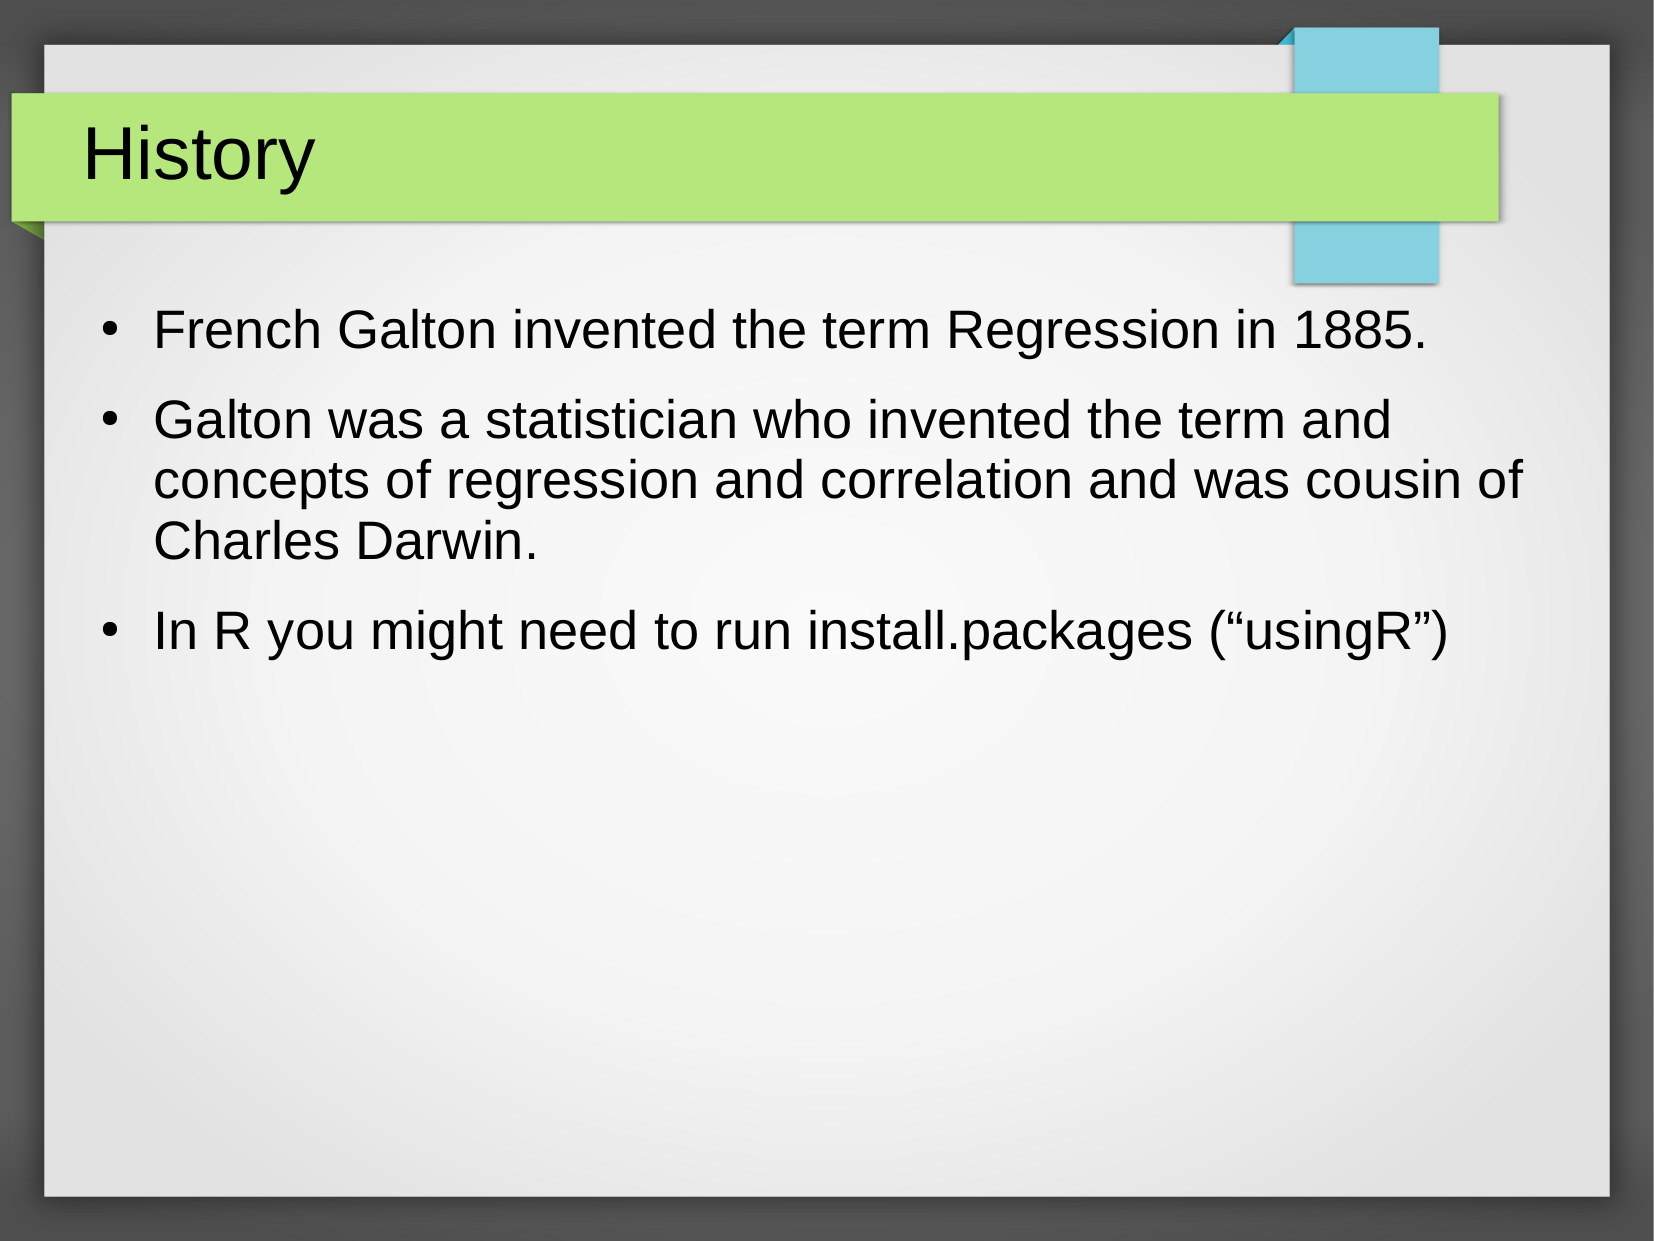

# History
French Galton invented the term Regression in 1885.
Galton was a statistician who invented the term and concepts of regression and correlation and was cousin of Charles Darwin.
In R you might need to run install.packages (“usingR”)